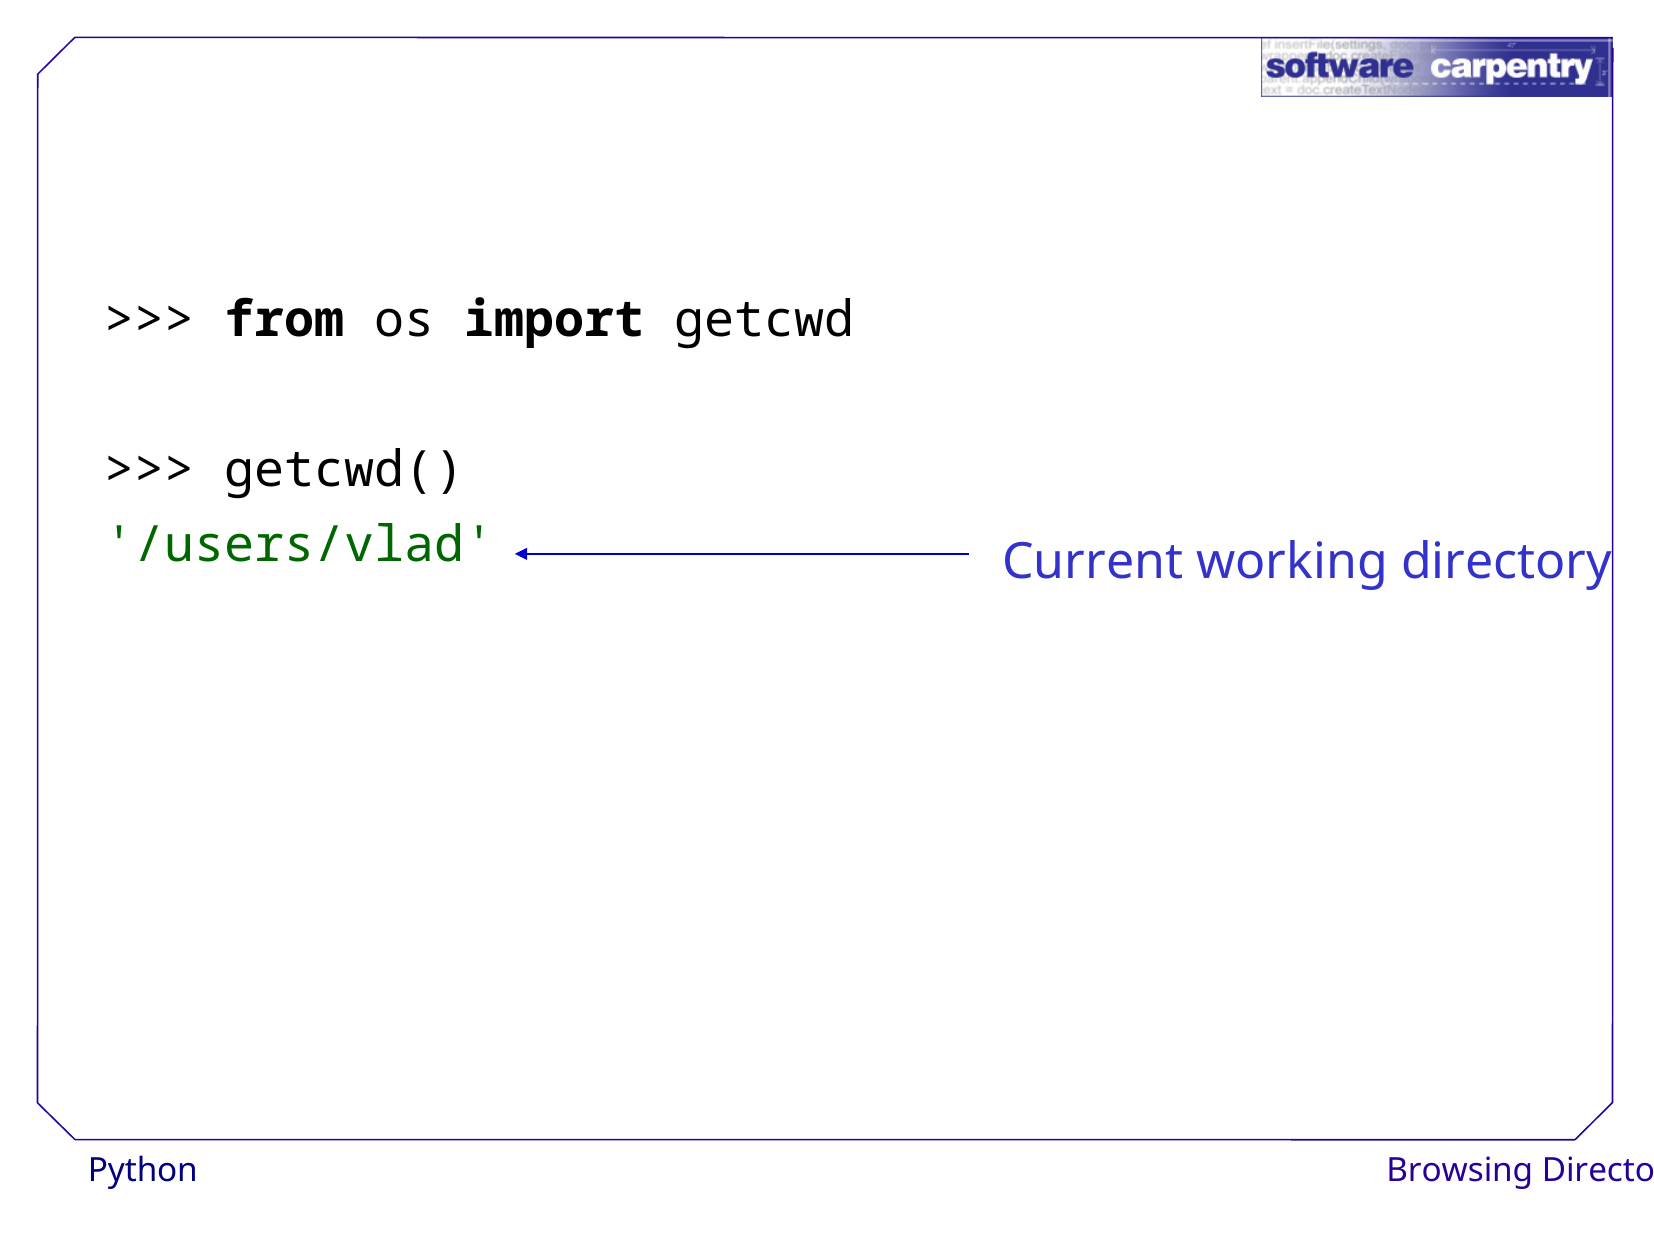

>>> from os import getcwd
>>> getcwd()
'/users/vlad'
Current working directory